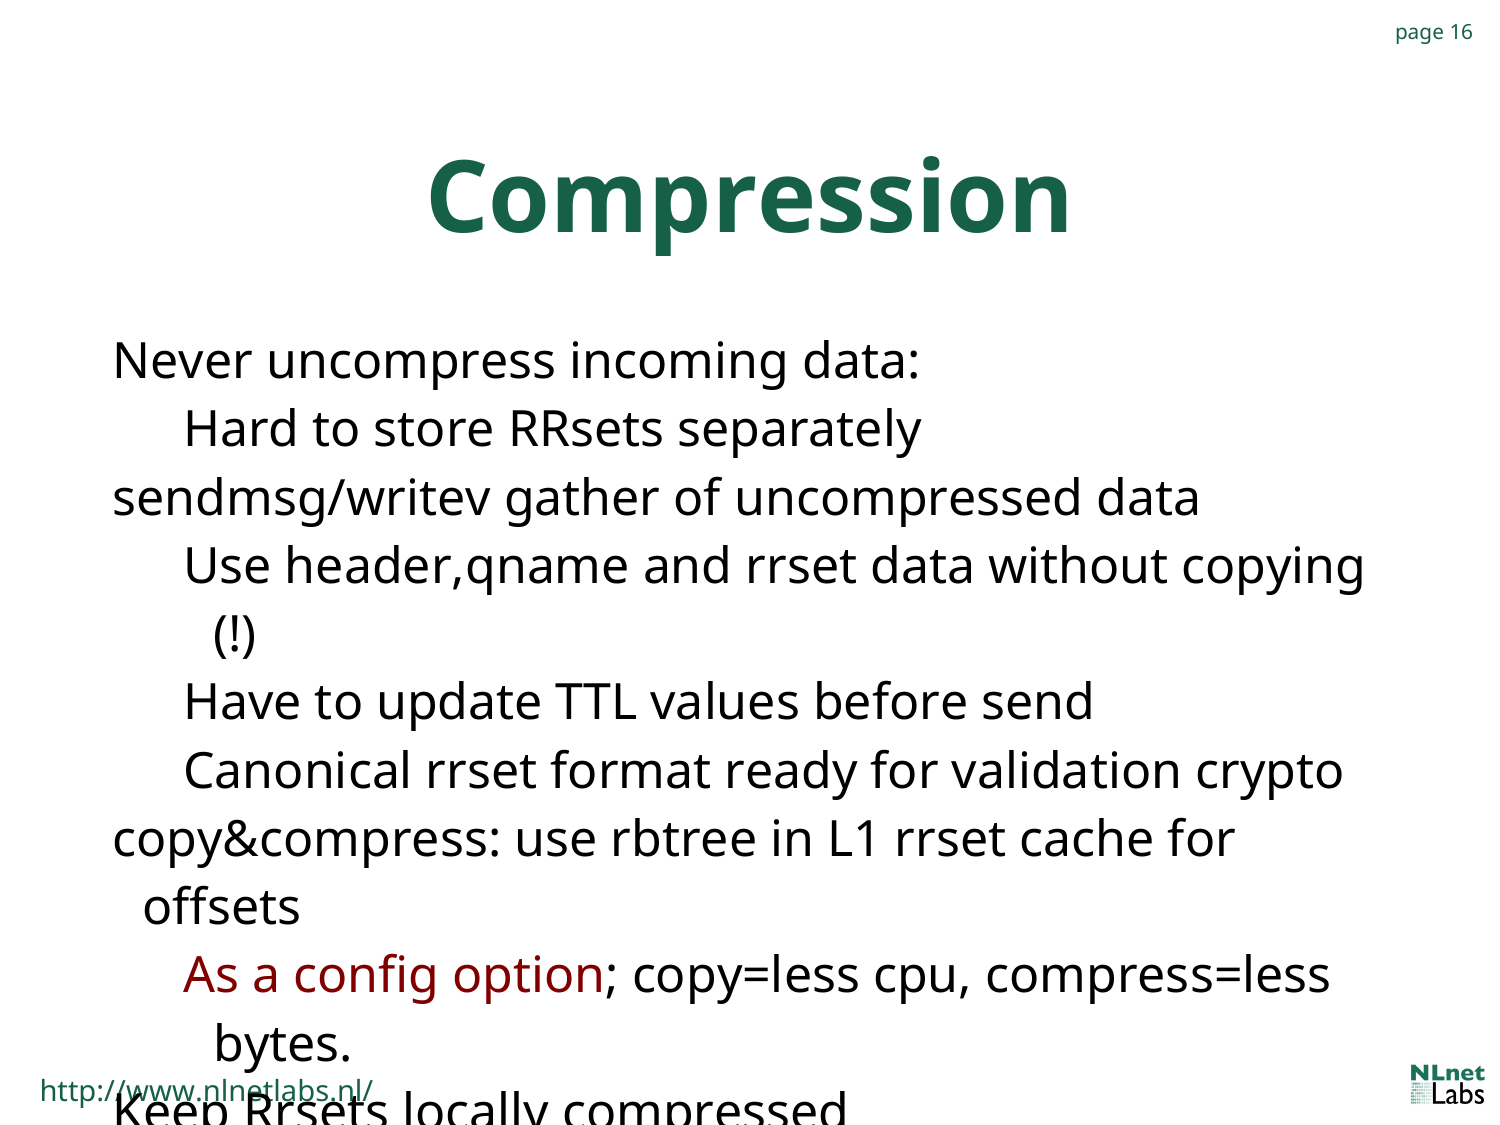

# Compression
Never uncompress incoming data:
Hard to store RRsets separately
sendmsg/writev gather of uncompressed data
Use header,qname and rrset data without copying (!)
Have to update TTL values before send
Canonical rrset format ready for validation crypto
copy&compress: use rbtree in L1 rrset cache for offsets
As a config option; copy=less cpu, compress=less bytes.
Keep Rrsets locally compressed
Have to update compression ptrs and TTLs before send
Not canonical format
Imperfect compression ratio